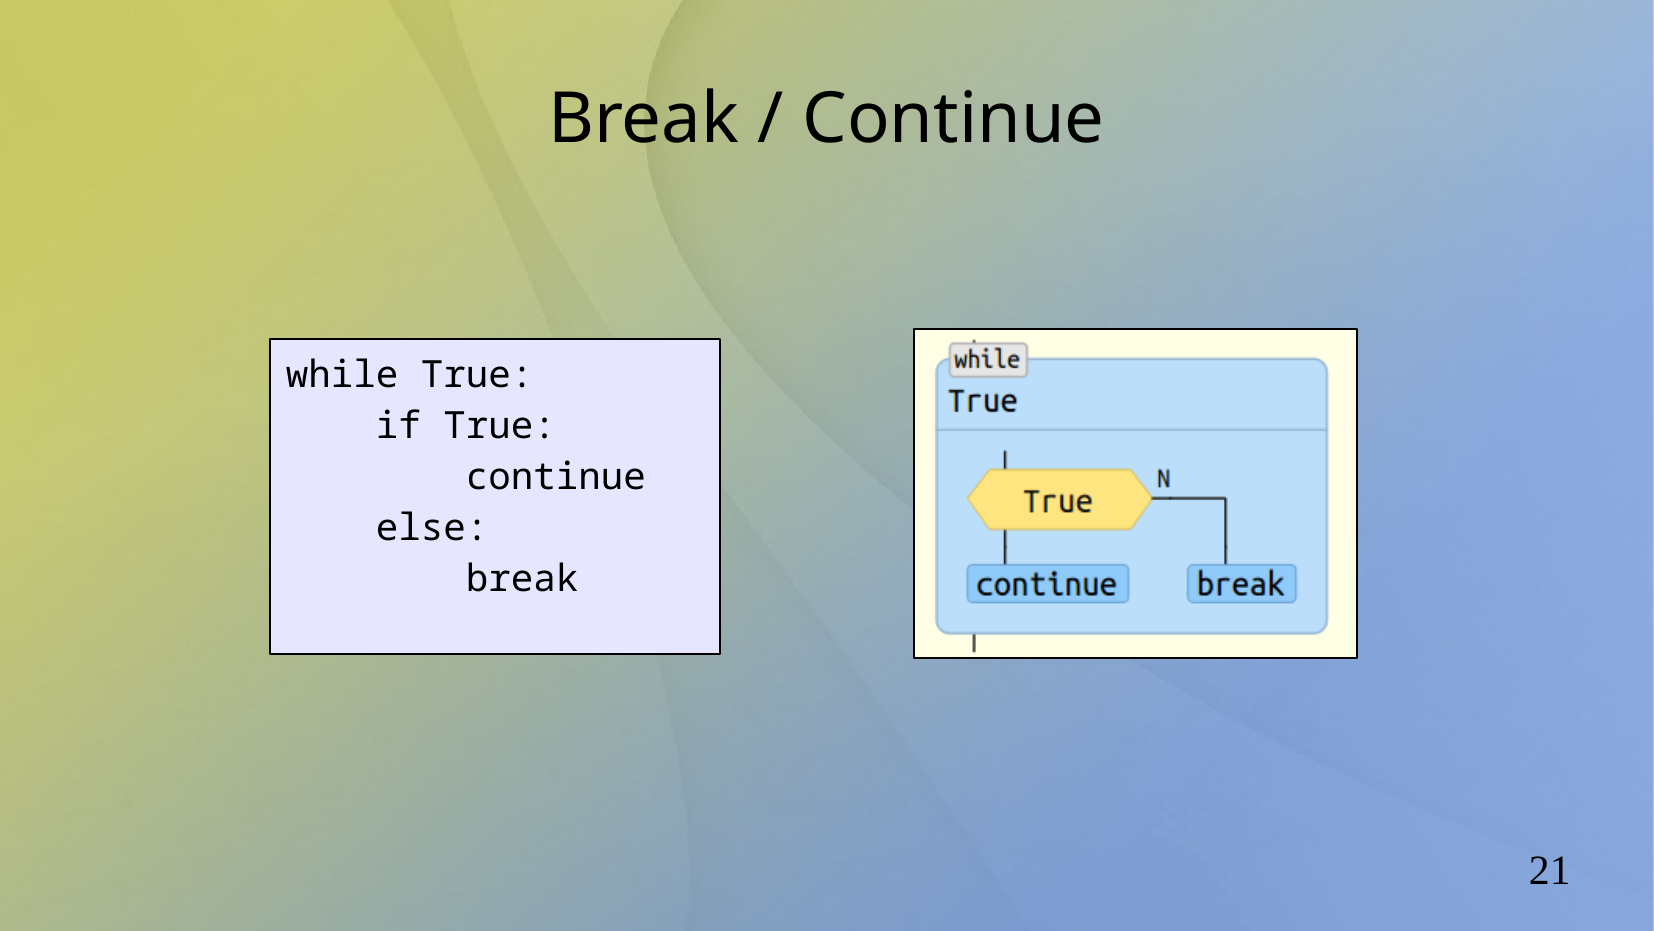

# Break / Continue
while True:
 if True:
 continue
 else:
 break
21